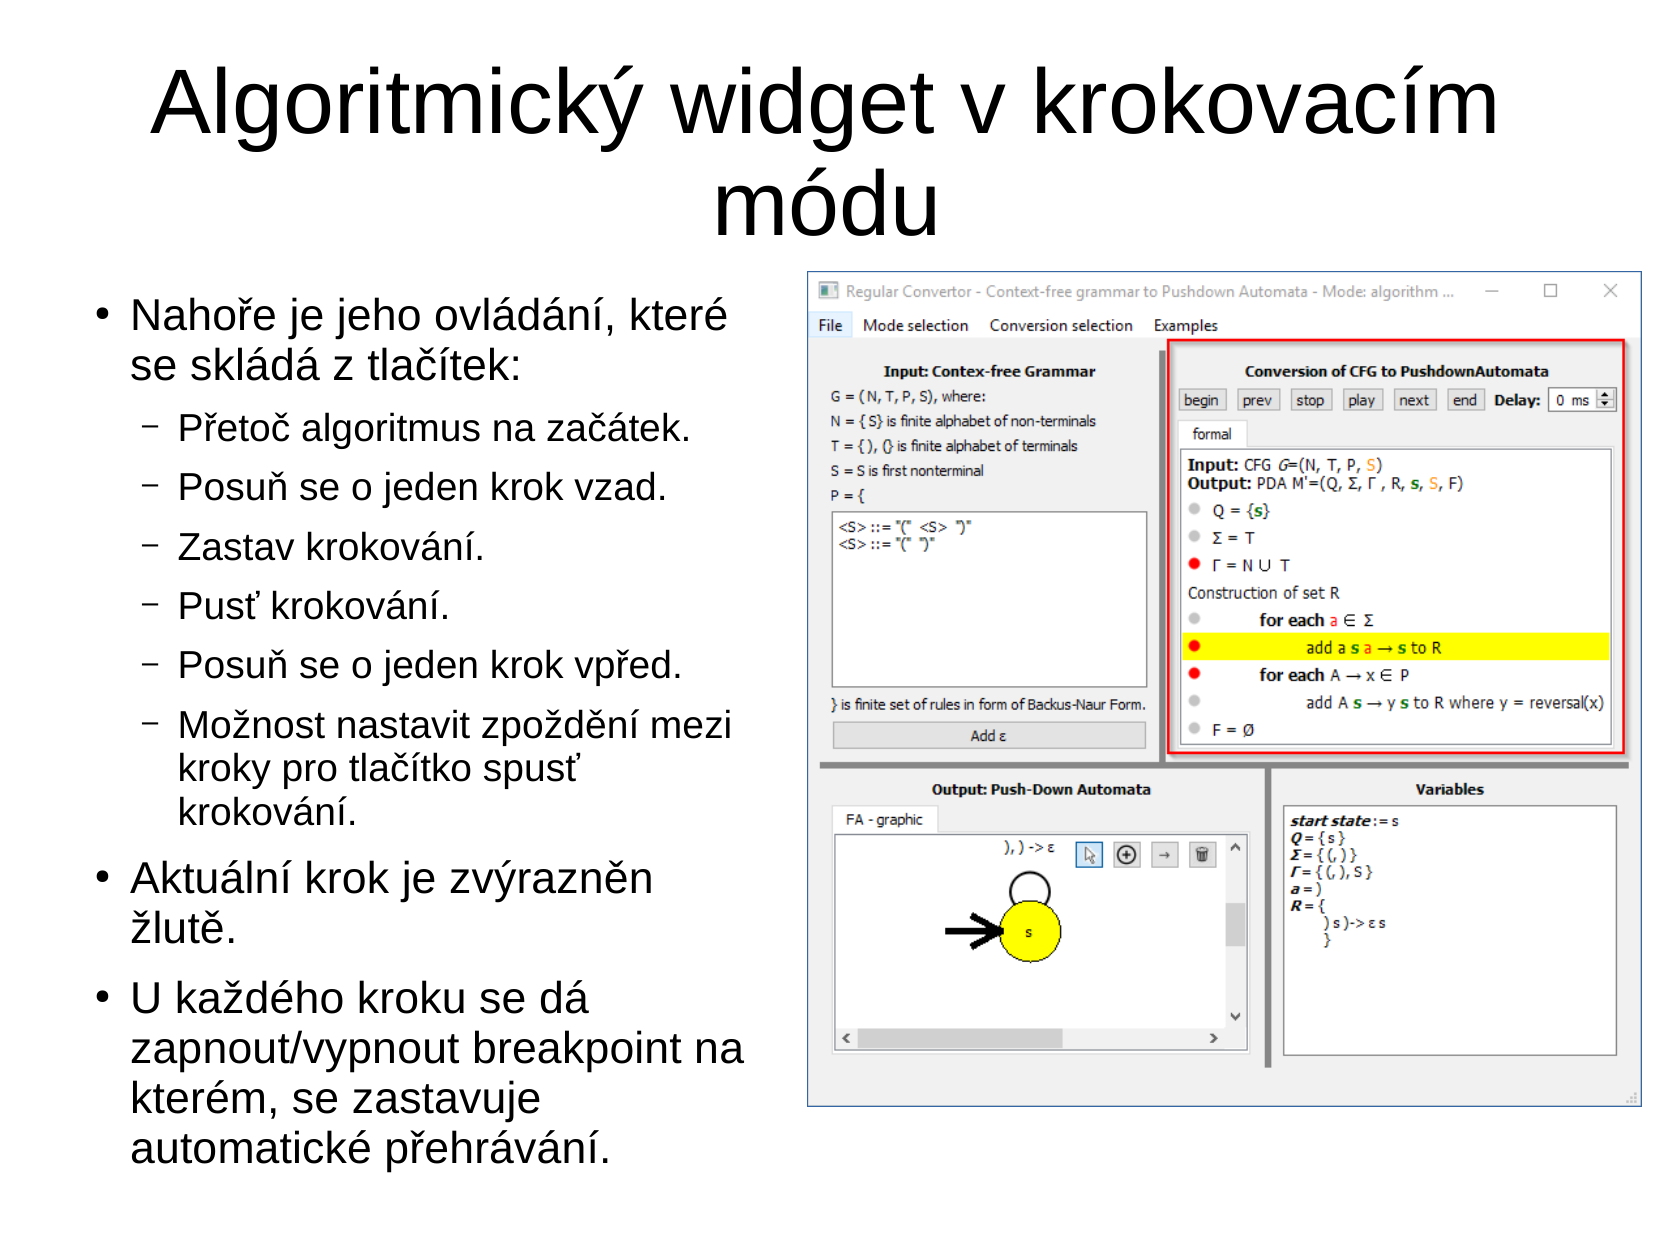

# Algoritmický widget v krokovacím módu
Nahoře je jeho ovládání, které se skládá z tlačítek:
Přetoč algoritmus na začátek.
Posuň se o jeden krok vzad.
Zastav krokování.
Pusť krokování.
Posuň se o jeden krok vpřed.
Možnost nastavit zpoždění mezi kroky pro tlačítko spusť krokování.
Aktuální krok je zvýrazněn žlutě.
U každého kroku se dá zapnout/vypnout breakpoint na kterém, se zastavuje automatické přehrávání.